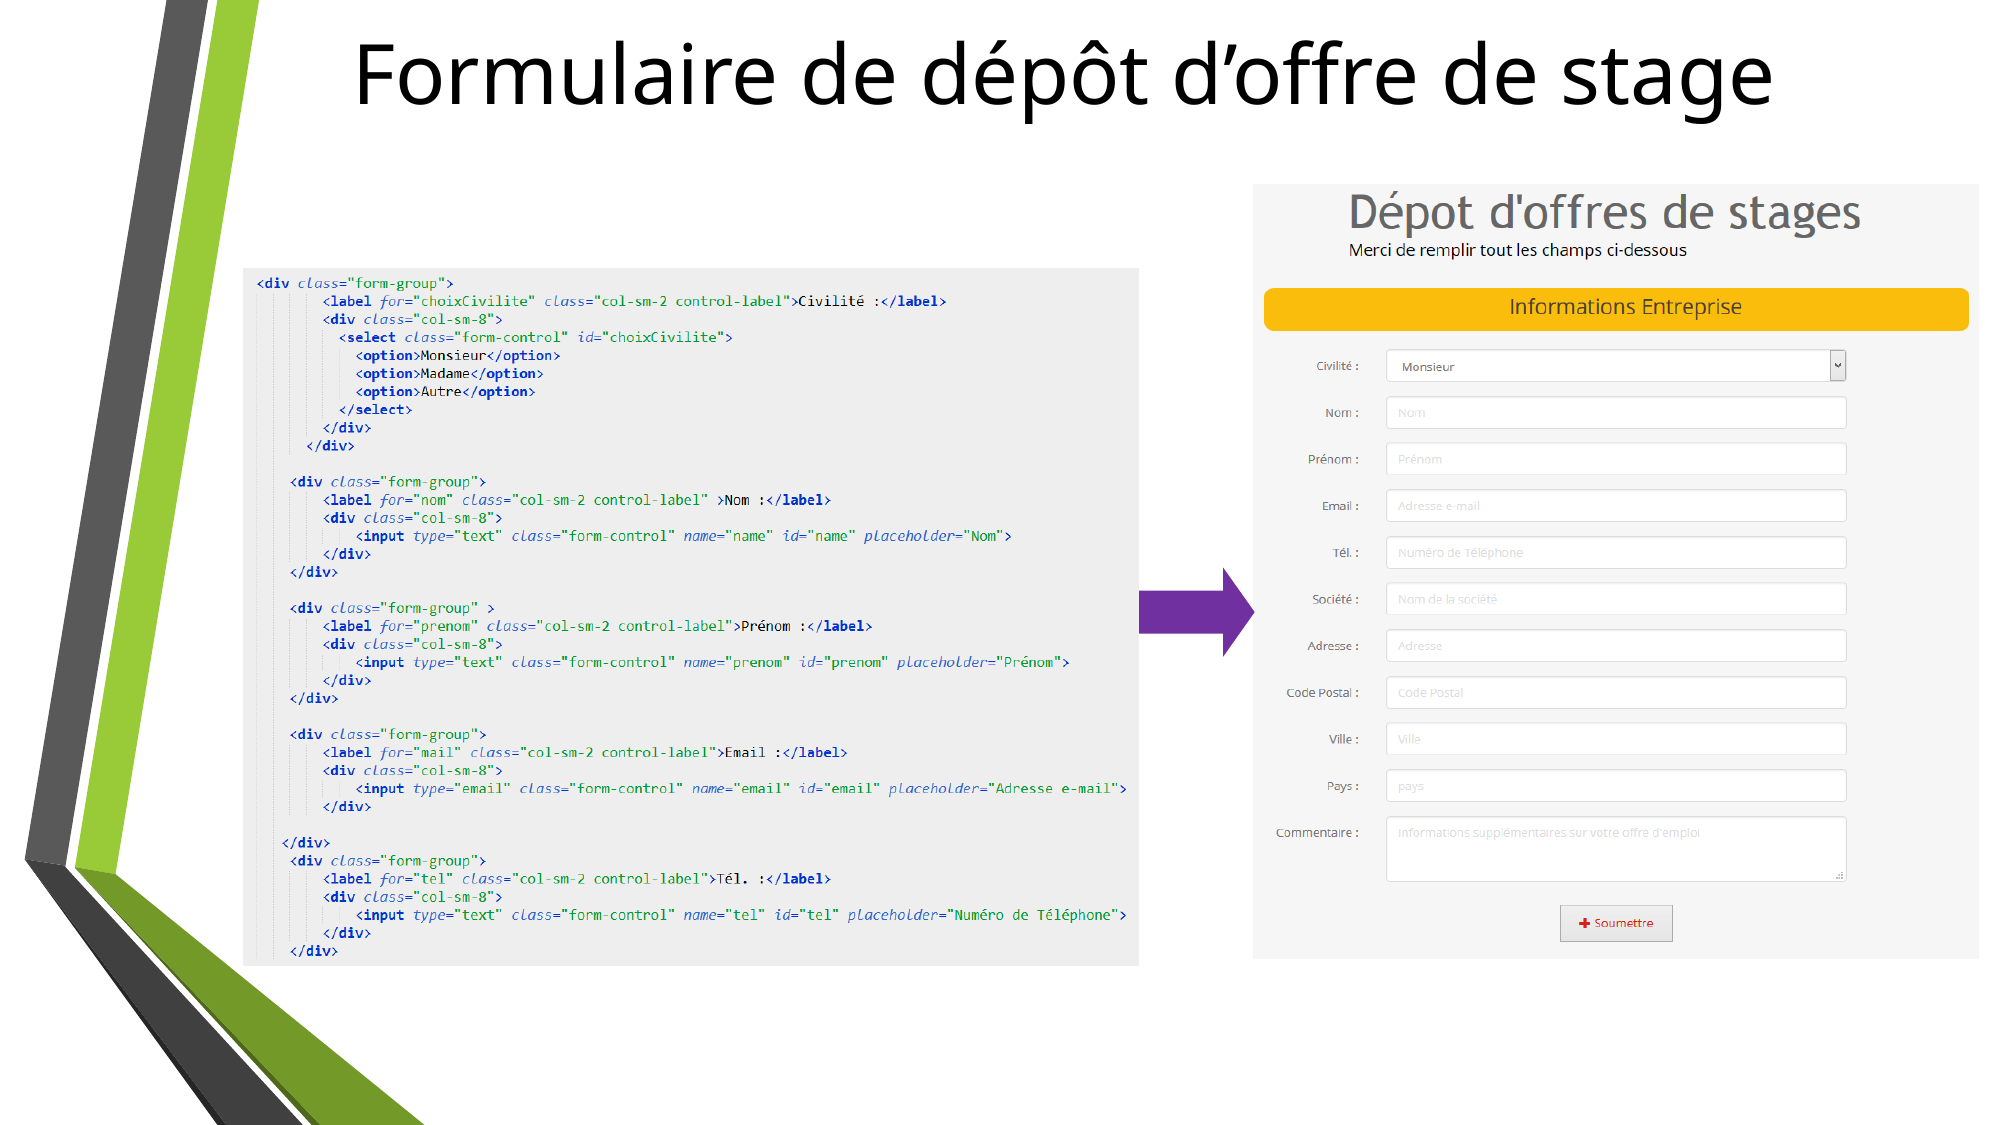

# Formulaire de dépôt d’offre de stage